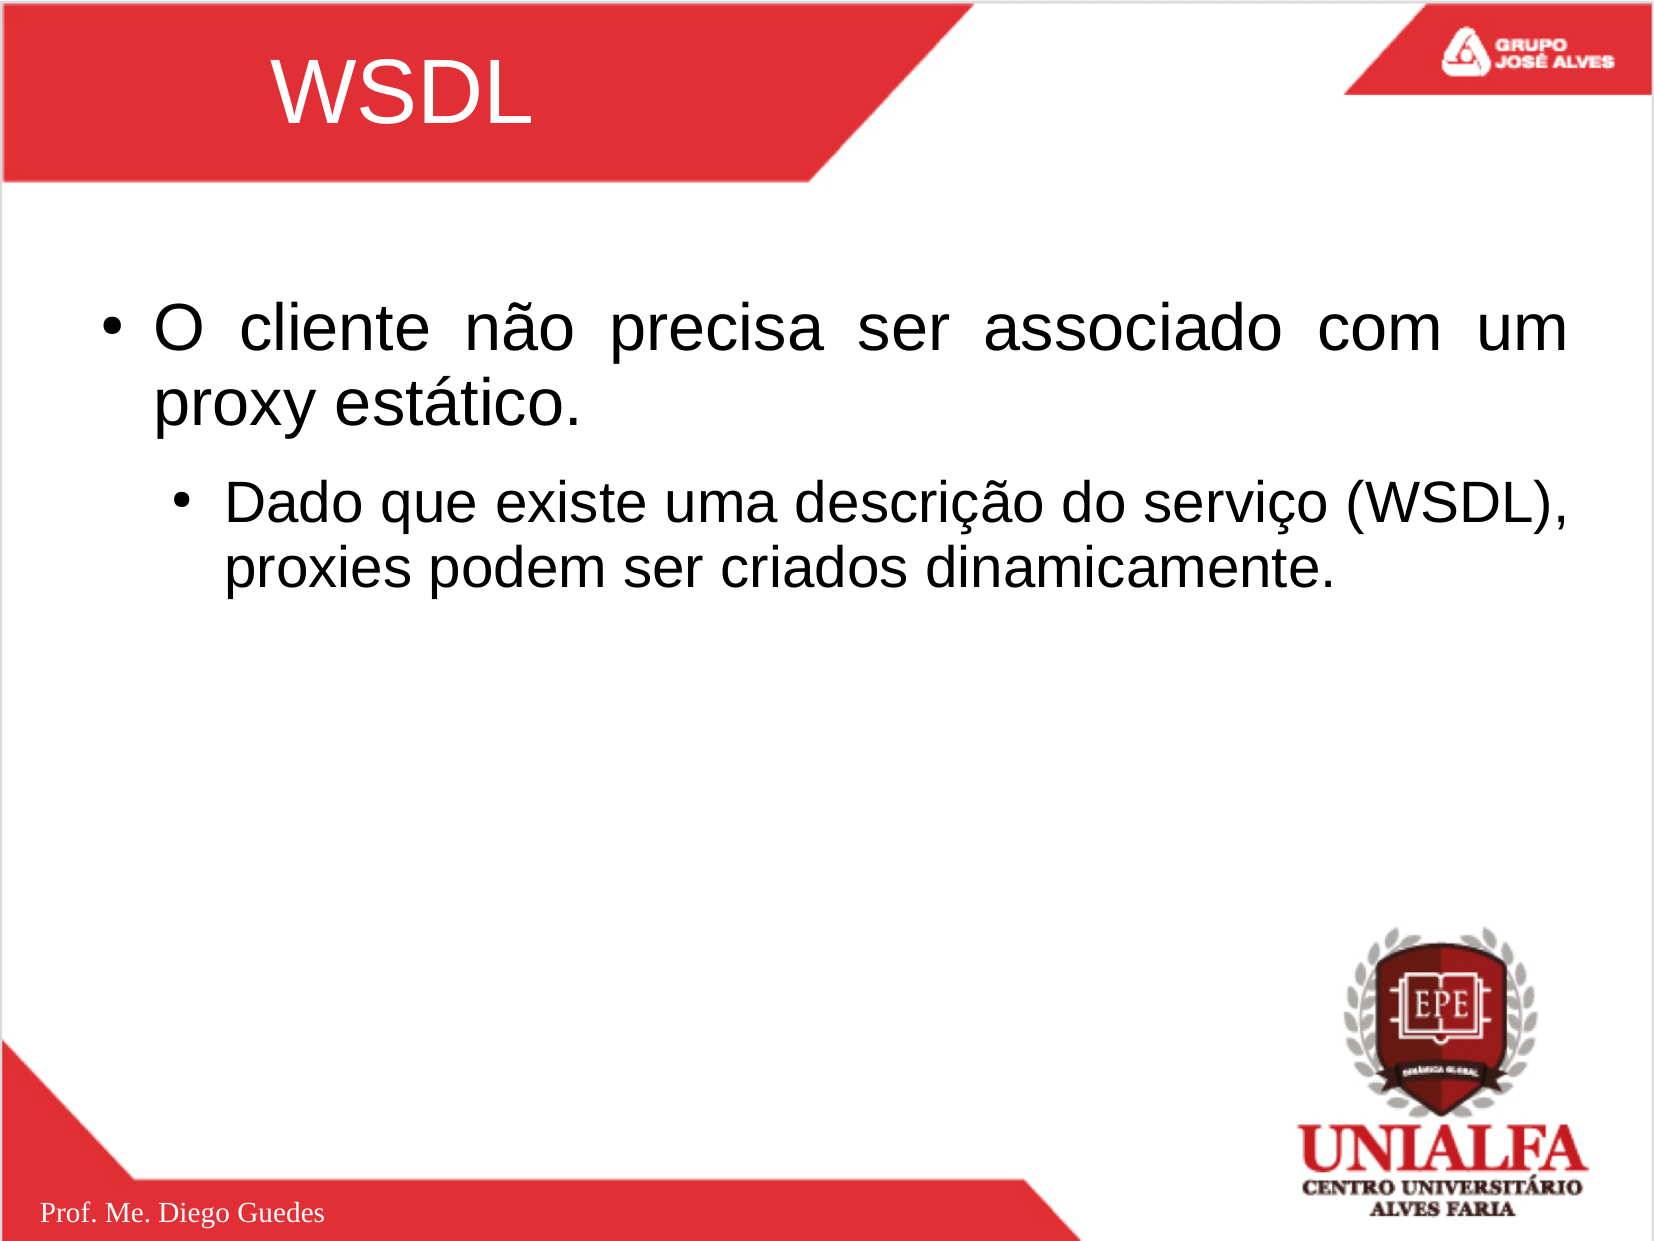

# WSDL
O cliente não precisa ser associado com um proxy estático.
Dado que existe uma descrição do serviço (WSDL), proxies podem ser criados dinamicamente.